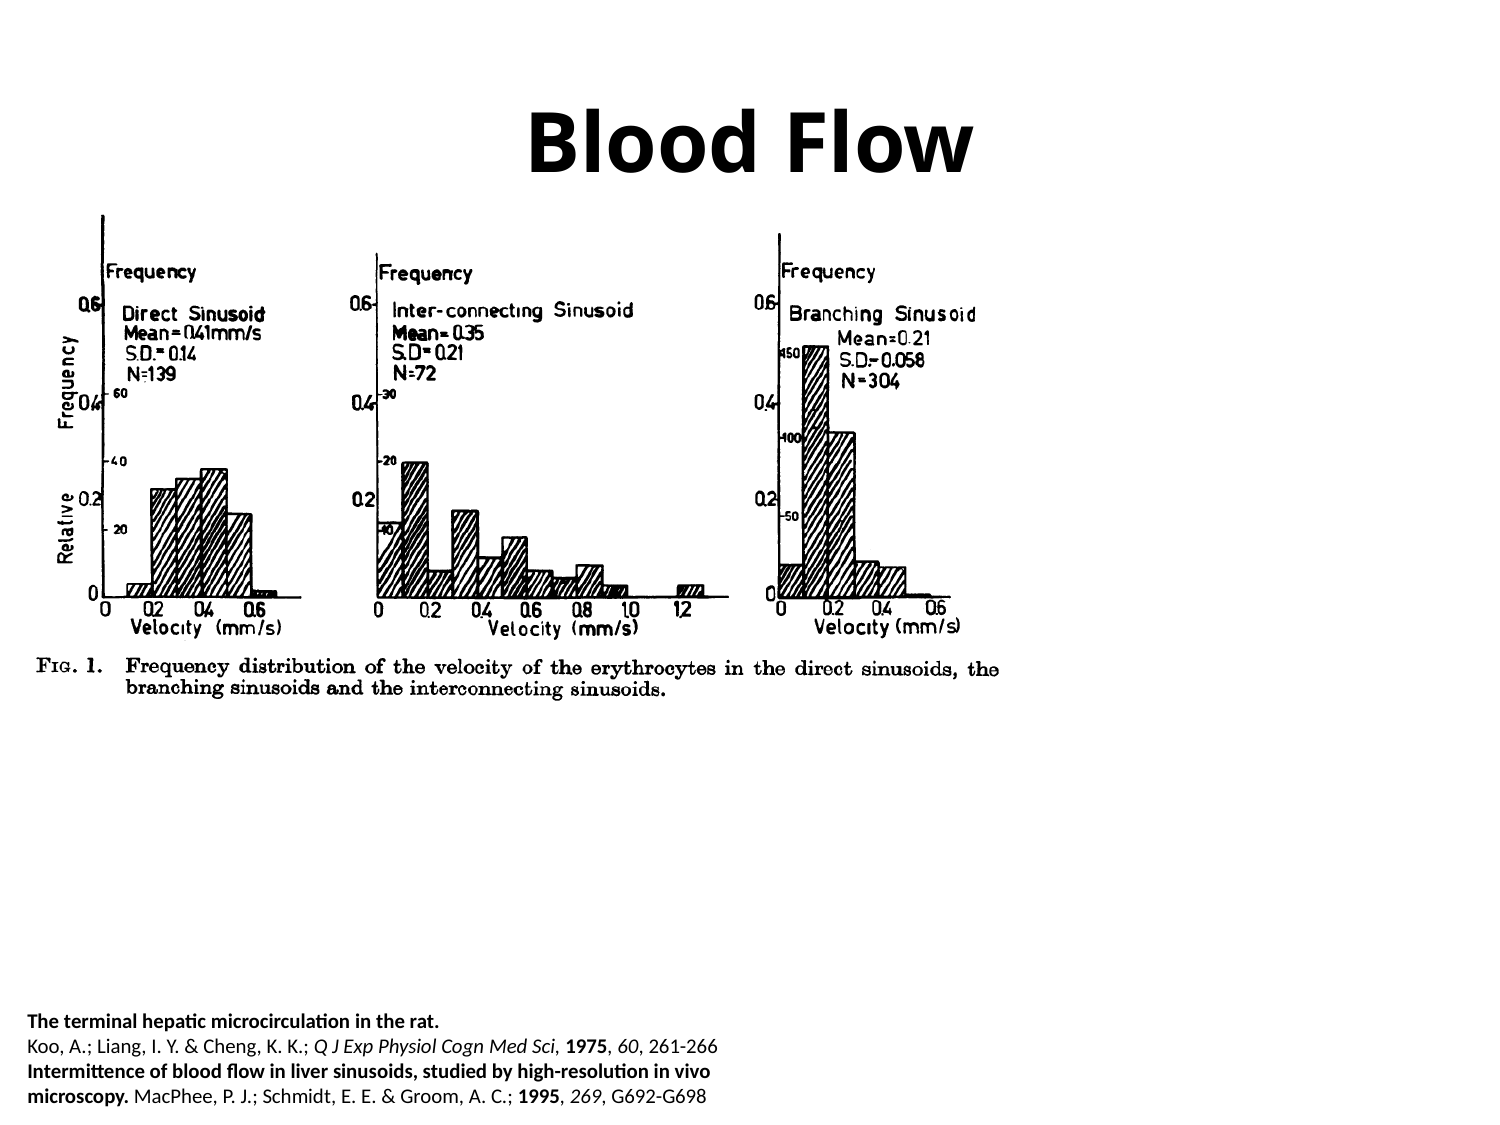

# Blood Flow
The terminal hepatic microcirculation in the rat.
Koo, A.; Liang, I. Y. & Cheng, K. K.; Q J Exp Physiol Cogn Med Sci, 1975, 60, 261-266
Intermittence of blood flow in liver sinusoids, studied by high-resolution in vivo microscopy. MacPhee, P. J.; Schmidt, E. E. & Groom, A. C.; 1995, 269, G692-G698